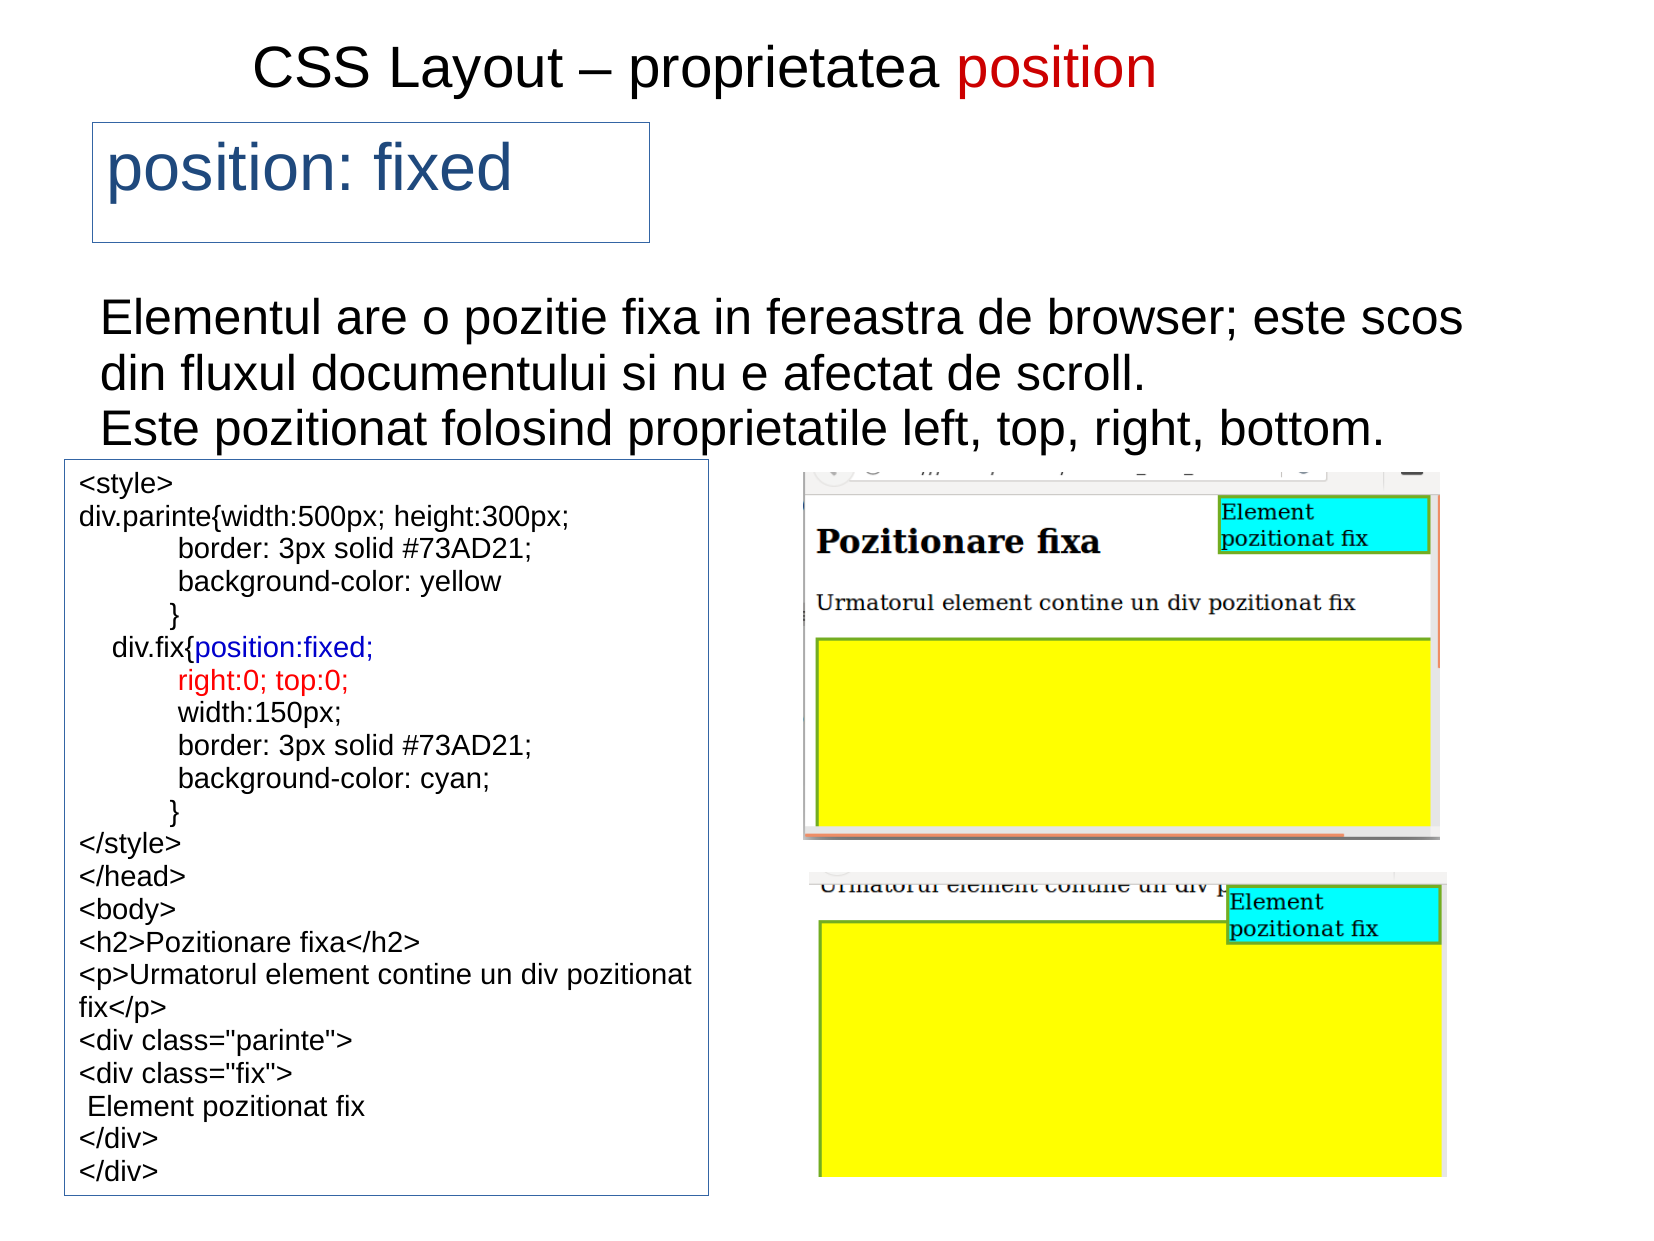

CSS Layout – proprietatea position
position: fixed
Elementul are o pozitie fixa in fereastra de browser; este scos
din fluxul documentului si nu e afectat de scroll.
Este pozitionat folosind proprietatile left, top, right, bottom.
<style>
div.parinte{width:500px; height:300px;
 border: 3px solid #73AD21;
 background-color: yellow
 }
 div.fix{position:fixed;
 right:0; top:0;
 width:150px;
 border: 3px solid #73AD21;
 background-color: cyan;
 }
</style>
</head>
<body>
<h2>Pozitionare fixa</h2>
<p>Urmatorul element contine un div pozitionat fix</p>
<div class="parinte">
<div class="fix">
 Element pozitionat fix
</div>
</div>